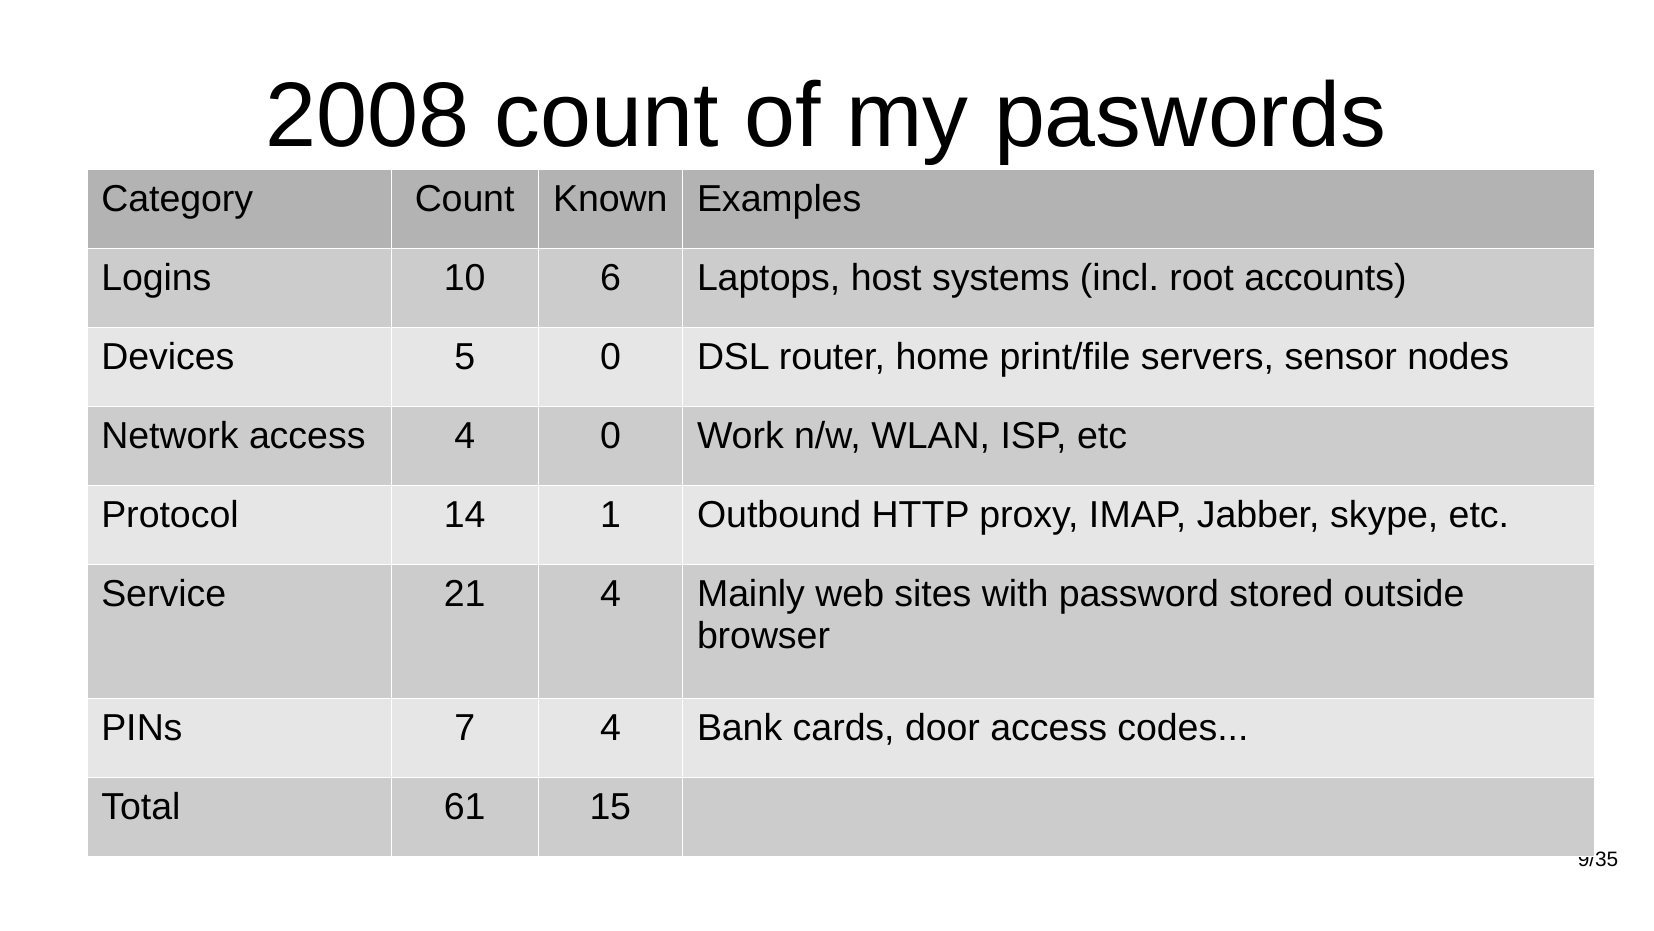

# 2008 count of my paswords
| Category | Count | Known | Examples |
| --- | --- | --- | --- |
| Logins | 10 | 6 | Laptops, host systems (incl. root accounts) |
| Devices | 5 | 0 | DSL router, home print/file servers, sensor nodes |
| Network access | 4 | 0 | Work n/w, WLAN, ISP, etc |
| Protocol | 14 | 1 | Outbound HTTP proxy, IMAP, Jabber, skype, etc. |
| Service | 21 | 4 | Mainly web sites with password stored outside browser |
| PINs | 7 | 4 | Bank cards, door access codes... |
| Total | 61 | 15 | |
9